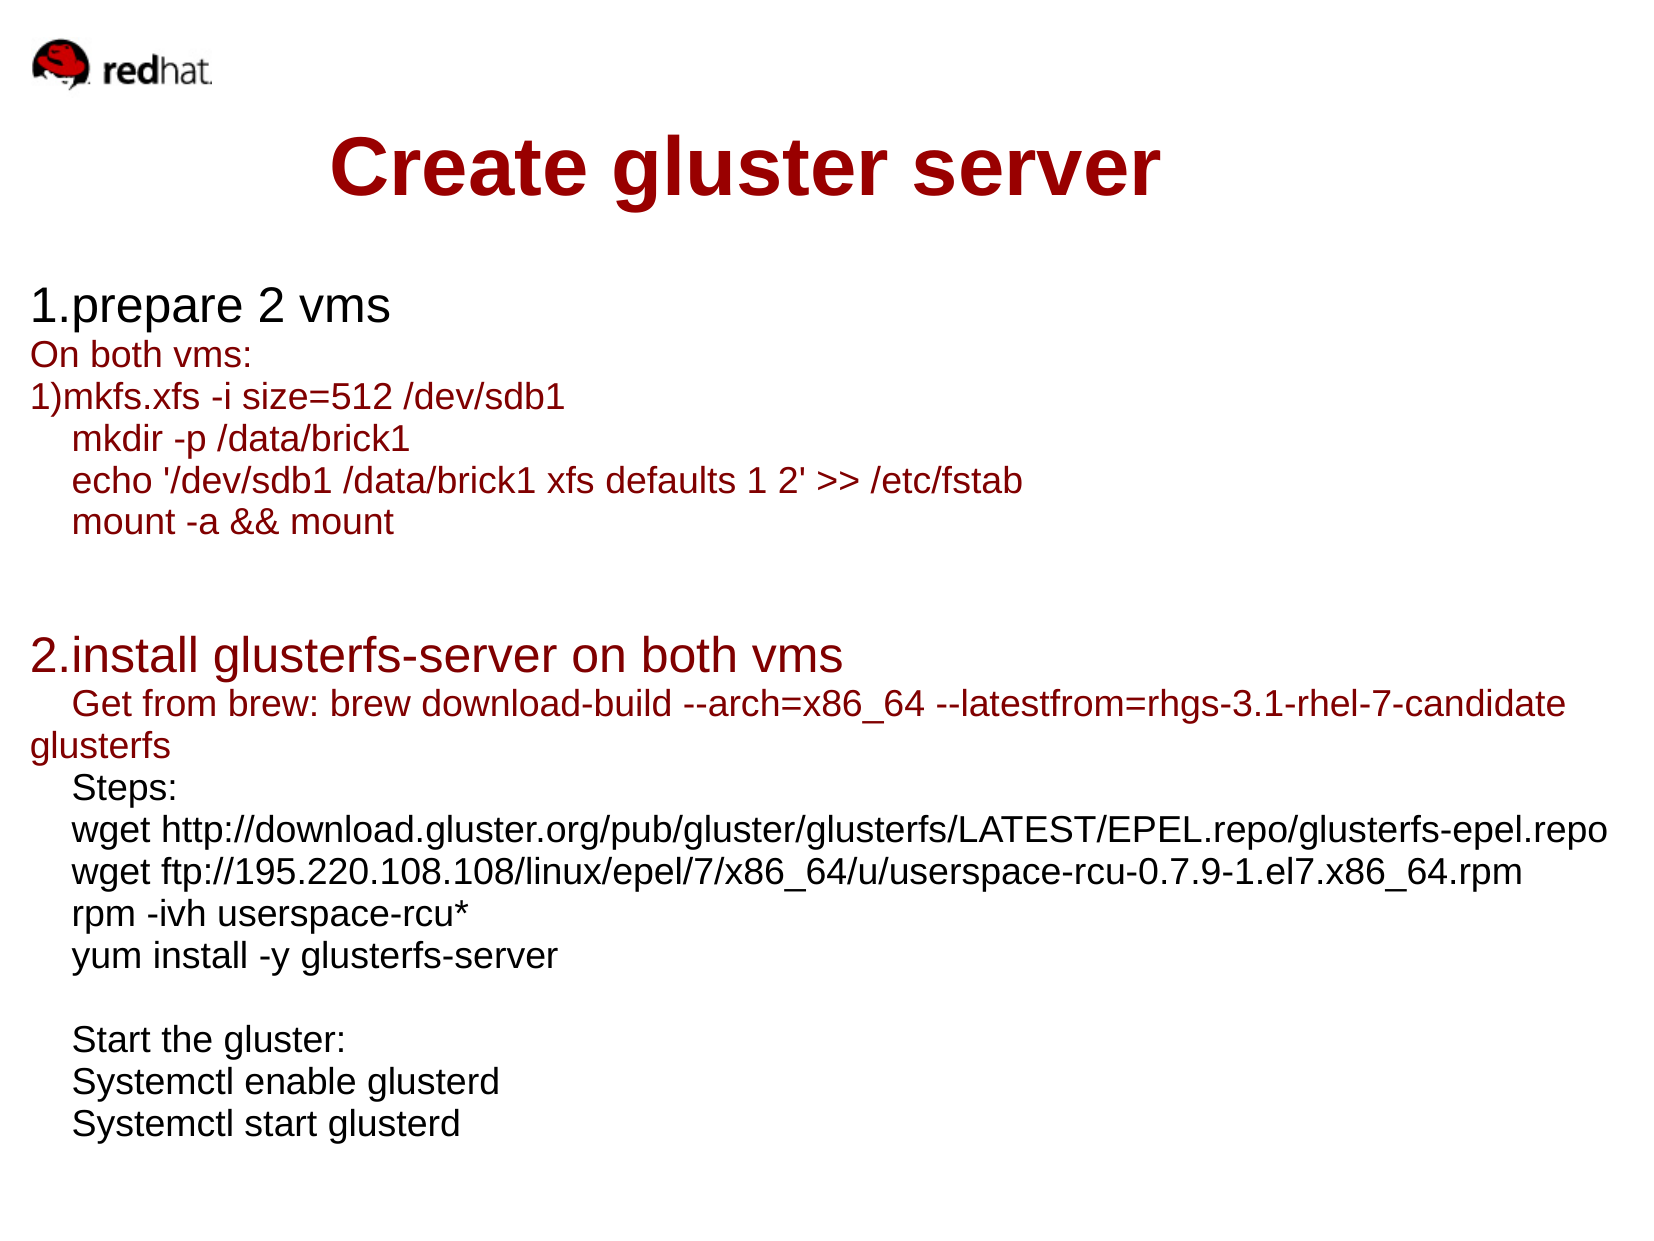

Create gluster server
1.prepare 2 vms
On both vms:
1)mkfs.xfs -i size=512 /dev/sdb1
 mkdir -p /data/brick1
 echo '/dev/sdb1 /data/brick1 xfs defaults 1 2' >> /etc/fstab
 mount -a && mount
2.install glusterfs-server on both vms
 Get from brew: brew download-build --arch=x86_64 --latestfrom=rhgs-3.1-rhel-7-candidate glusterfs
 Steps:
 wget http://download.gluster.org/pub/gluster/glusterfs/LATEST/EPEL.repo/glusterfs-epel.repo
 wget ftp://195.220.108.108/linux/epel/7/x86_64/u/userspace-rcu-0.7.9-1.el7.x86_64.rpm
 rpm -ivh userspace-rcu*
 yum install -y glusterfs-server
 Start the gluster:
 Systemctl enable glusterd
 Systemctl start glusterd